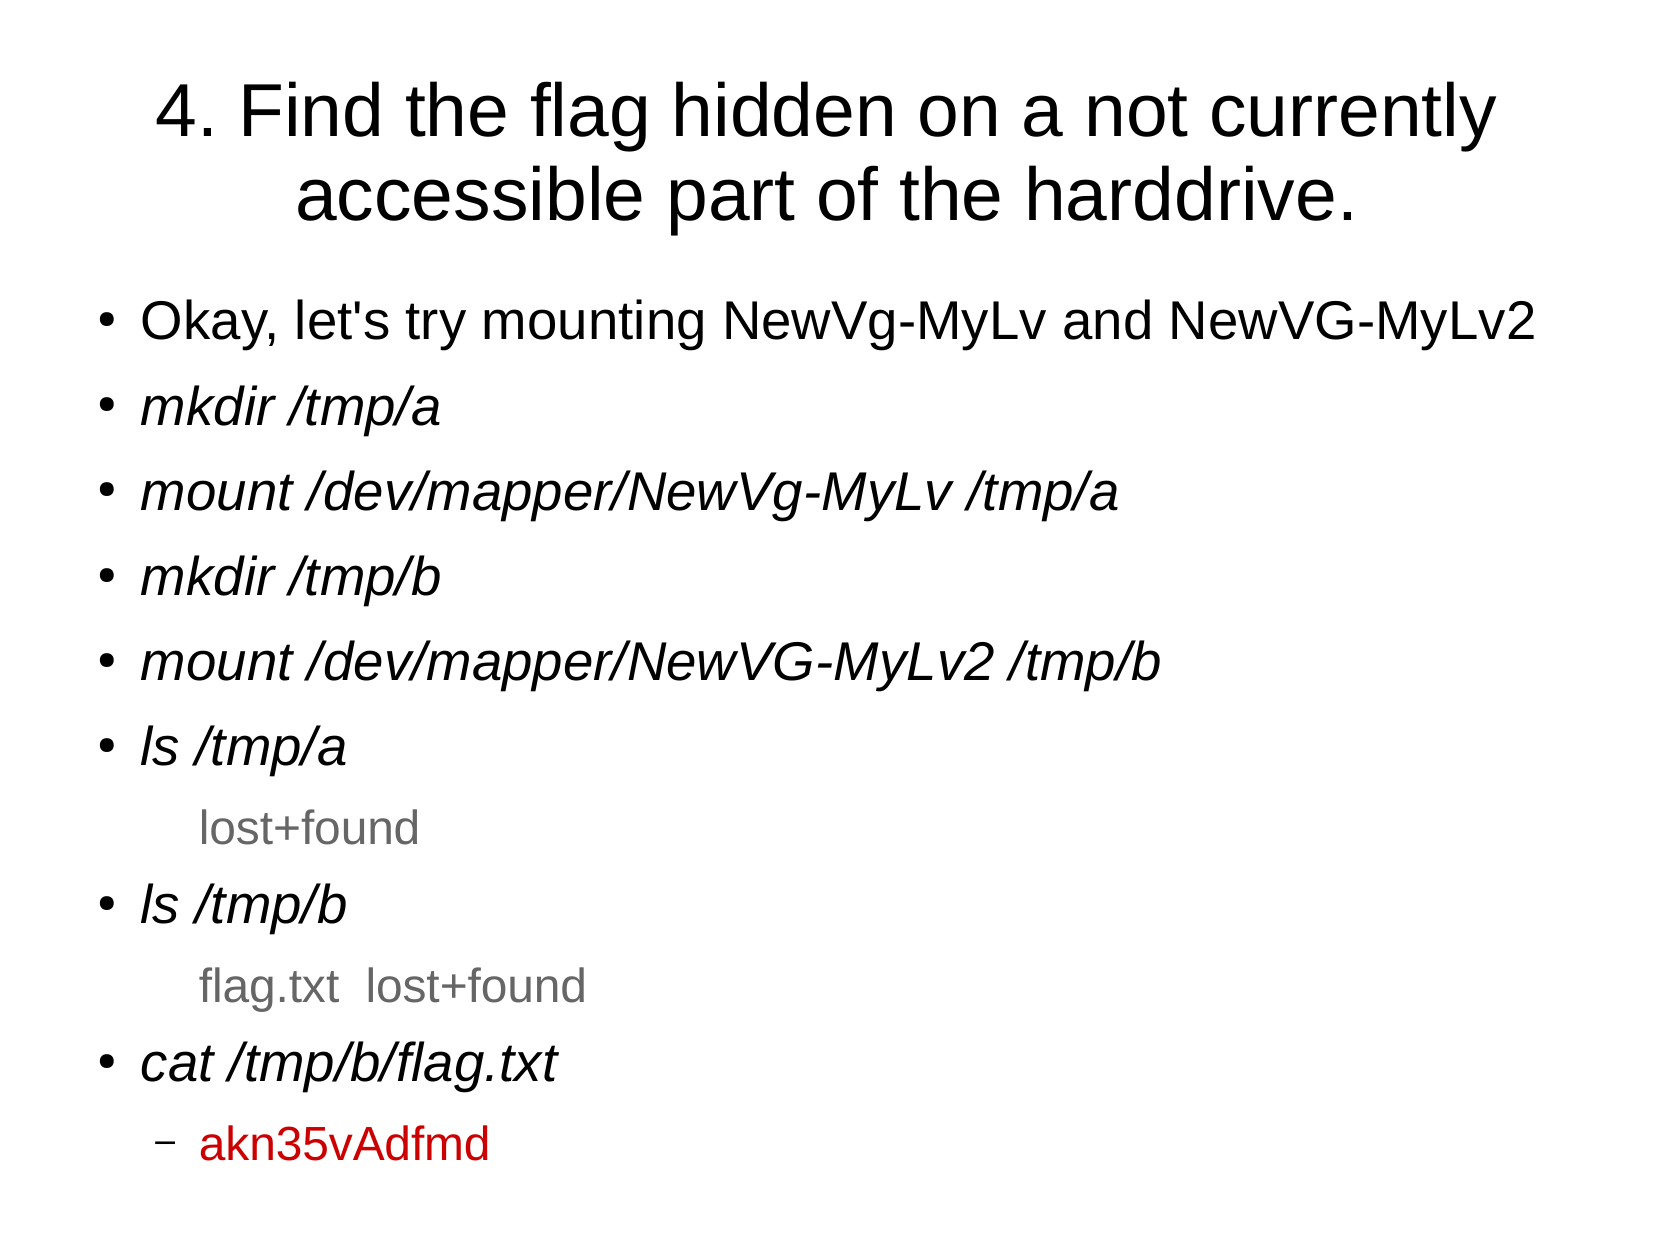

# 4. Find the flag hidden on a not currently accessible part of the harddrive.
Okay, let's try mounting NewVg-MyLv and NewVG-MyLv2
mkdir /tmp/a
mount /dev/mapper/NewVg-MyLv /tmp/a
mkdir /tmp/b
mount /dev/mapper/NewVG-MyLv2 /tmp/b
ls /tmp/a
lost+found
ls /tmp/b
flag.txt lost+found
cat /tmp/b/flag.txt
akn35vAdfmd